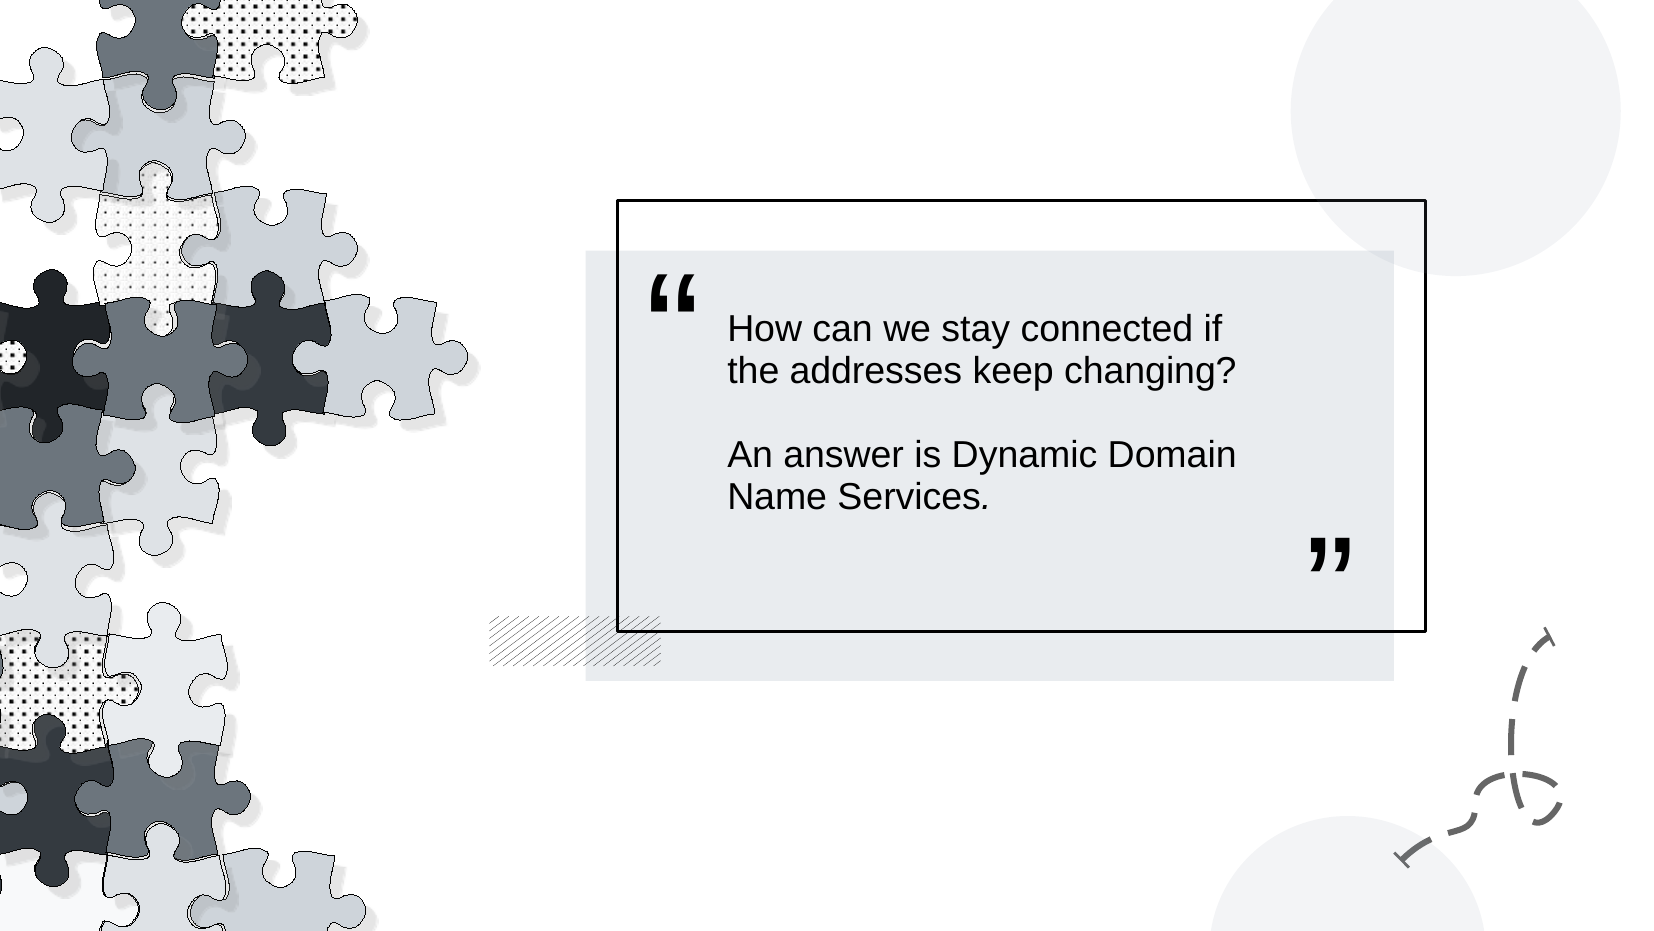

How can we stay connected if the addresses keep changing?
An answer is Dynamic Domain Name Services.